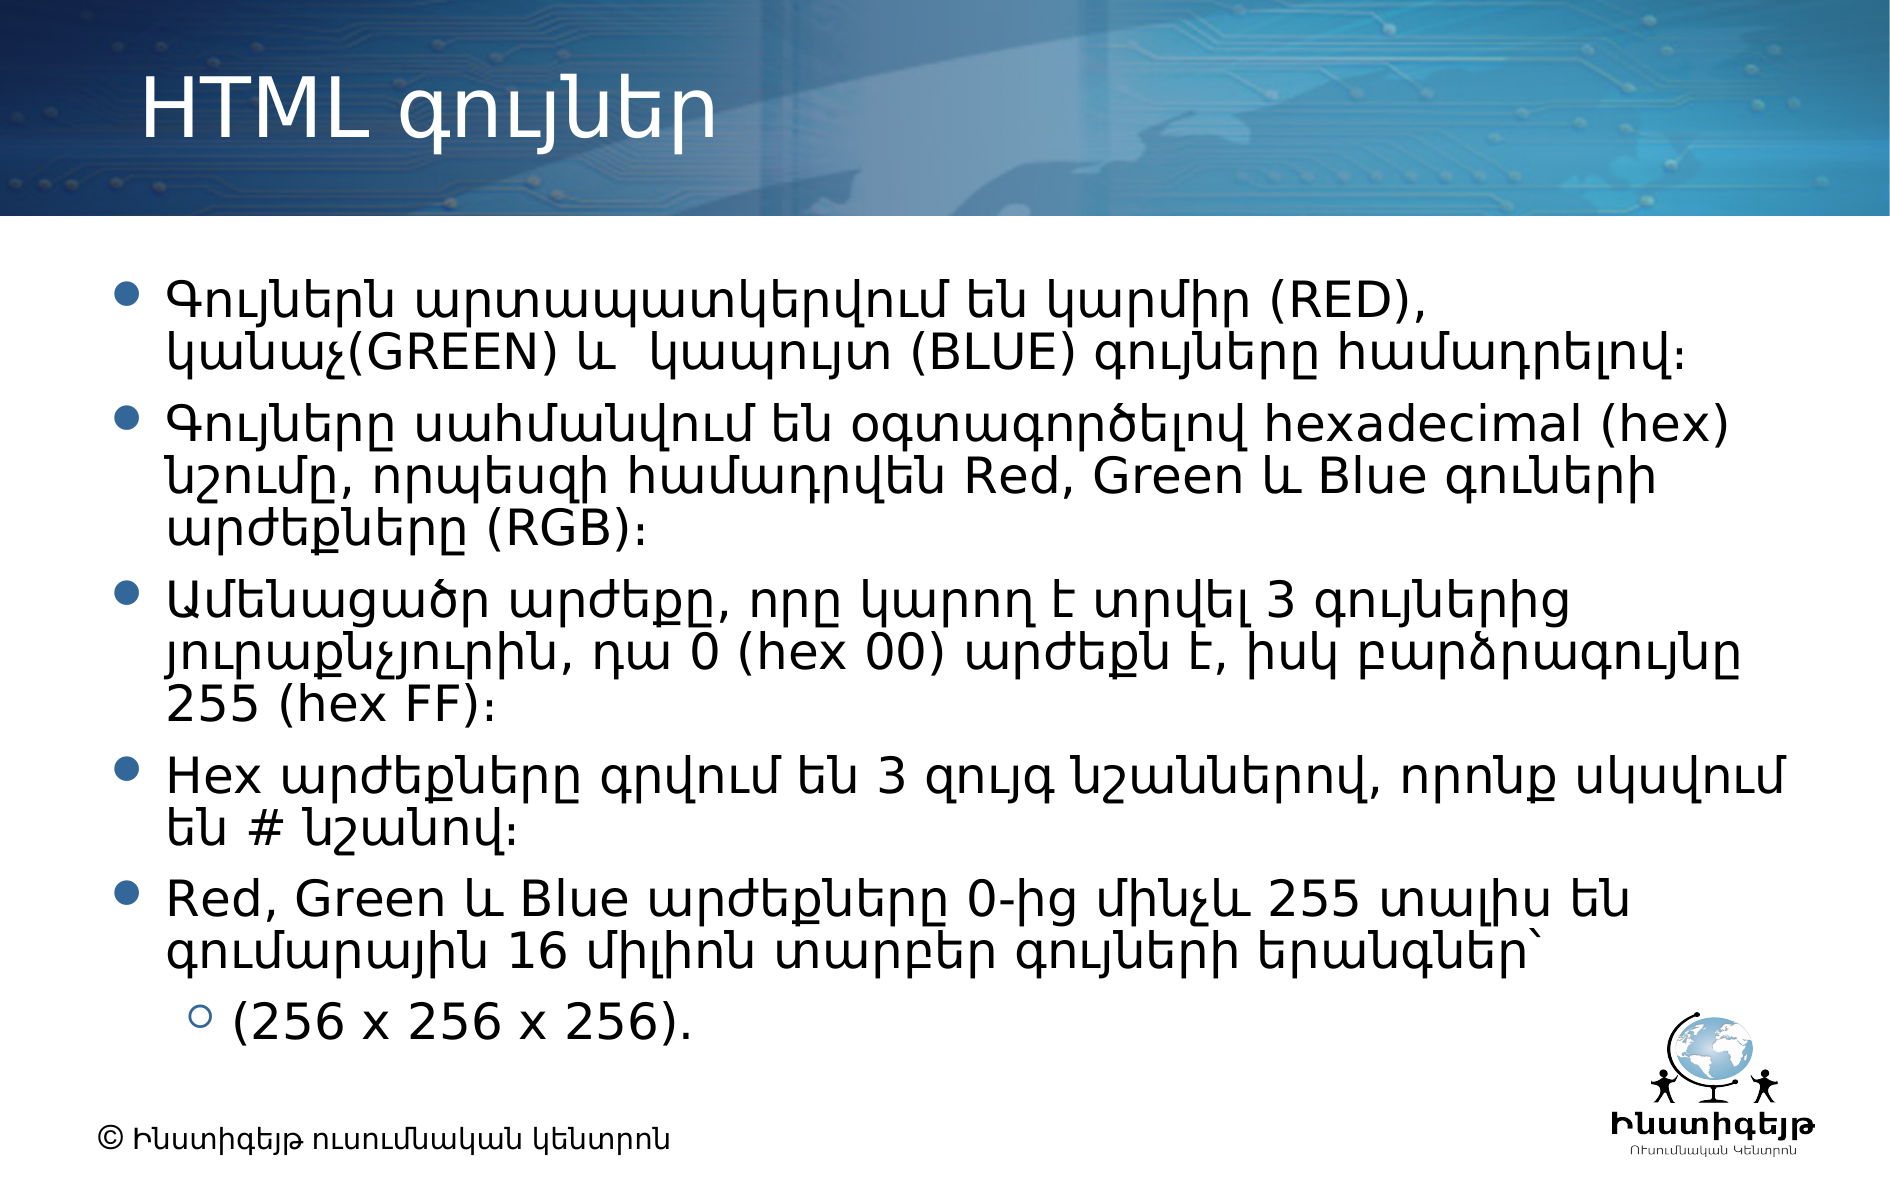

HTML գույներ
# Գույներն արտապատկերվում են կարմիր (RED), կանաչ(GREEN) և կապույտ (BLUE) գույները համադրելով։
Գույները սահմանվում են օգտագործելով hexadecimal (hex) նշումը, որպեսզի համադրվեն Red, Green և Blue գուների արժեքները (RGB)։
Ամենացածր արժեքը, որը կարող է տրվել 3 գույներից յուրաքնչյուրին, դա 0 (hex 00) արժեքն է, իսկ բարձրագույնը 255 (hex FF)։
Hex արժեքները գրվում են 3 զույգ նշաններով, որոնք սկսվում են # նշանով։
Red, Green և Blue արժեքները 0-ից մինչև 255 տալիս են գումարային 16 միլիոն տարբեր գույների երանգներ՝
(256 x 256 x 256).